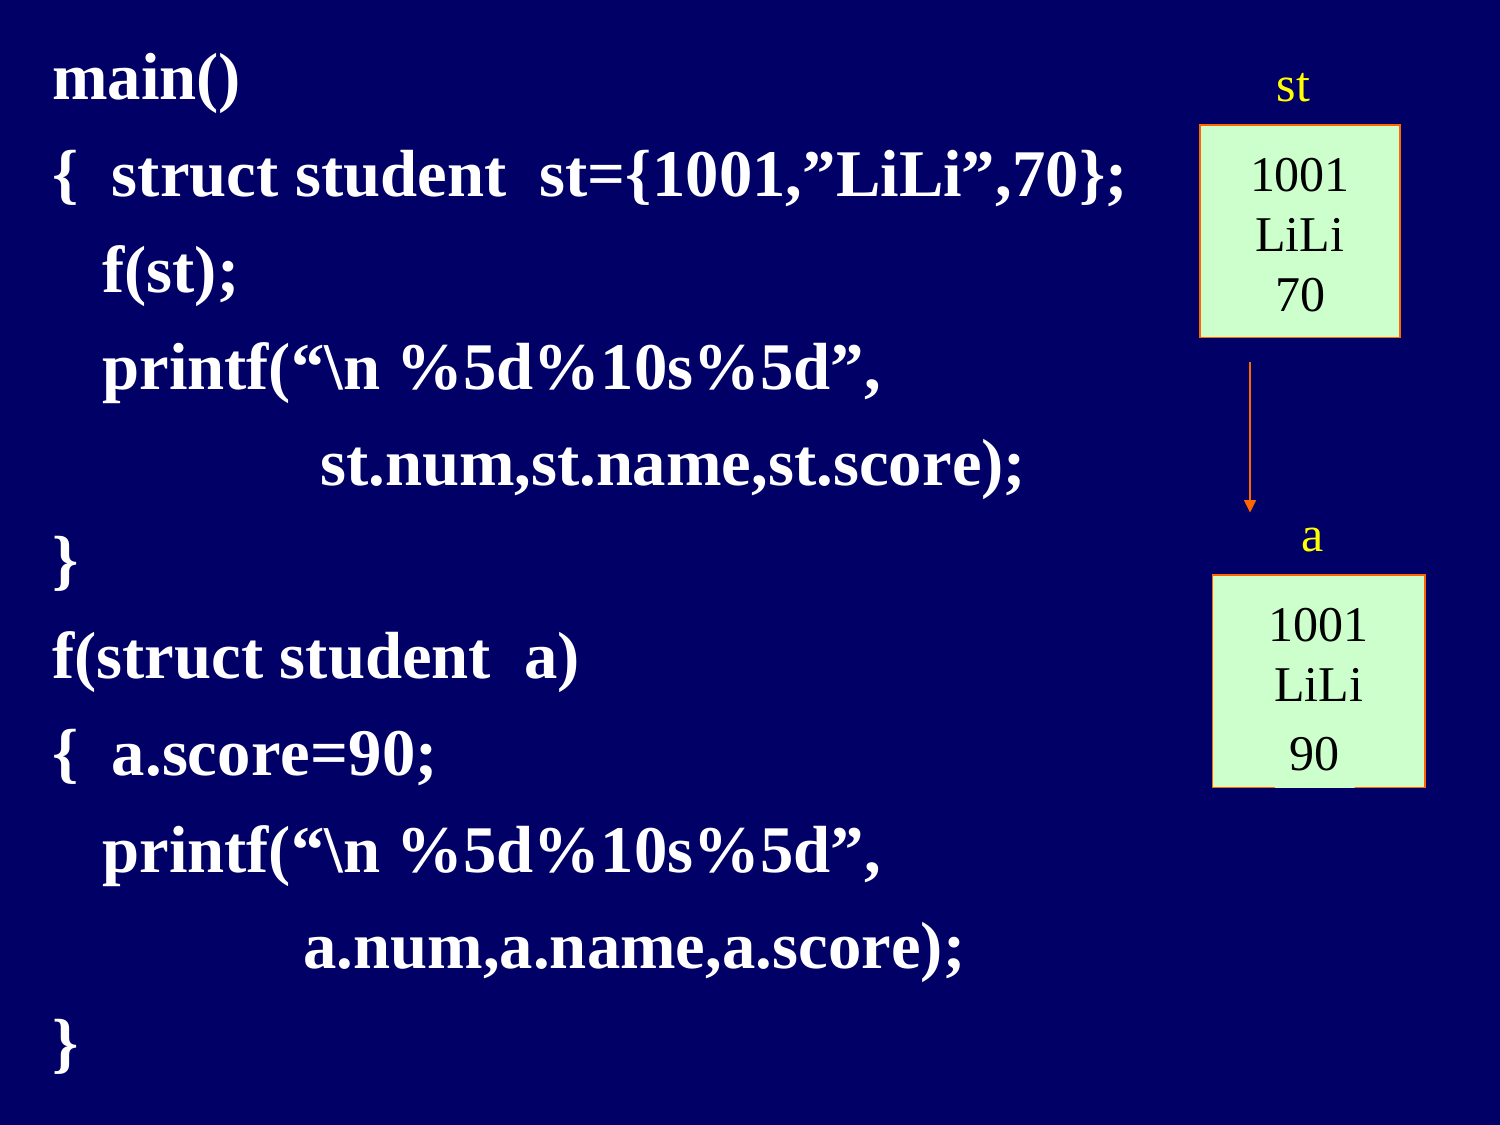

# main()
{ struct student st={1001,”LiLi”,70};
 f(st);
 printf(“\n %5d%10s%5d”,
 st.num,st.name,st.score);
}
f(struct student a)
{ a.score=90;
 printf(“\n %5d%10s%5d”,
 a.num,a.name,a.score);
}
st
1001
LiLi
70
a
1001
LiLi
70
90